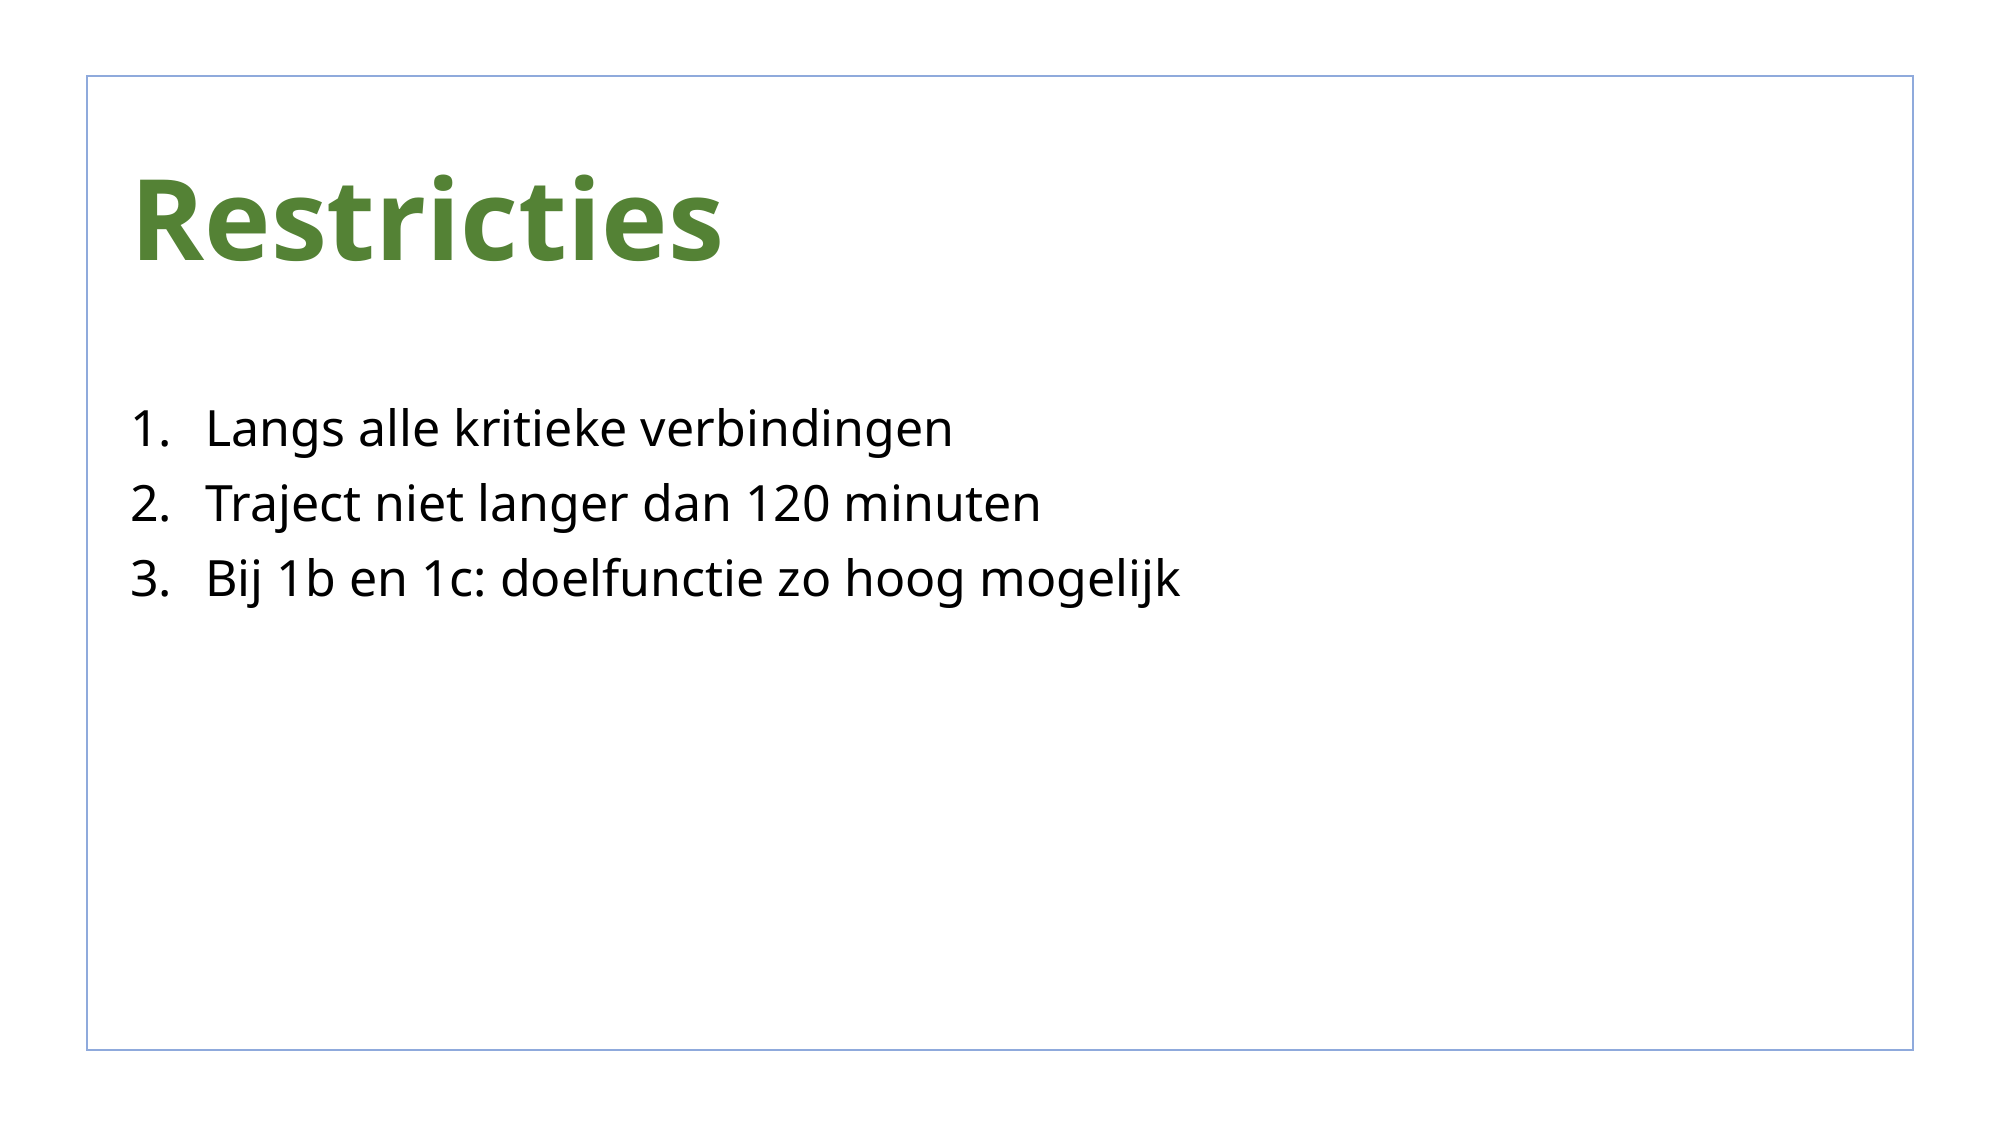

# Restricties
Langs alle kritieke verbindingen
Traject niet langer dan 120 minuten
Bij 1b en 1c: doelfunctie zo hoog mogelijk